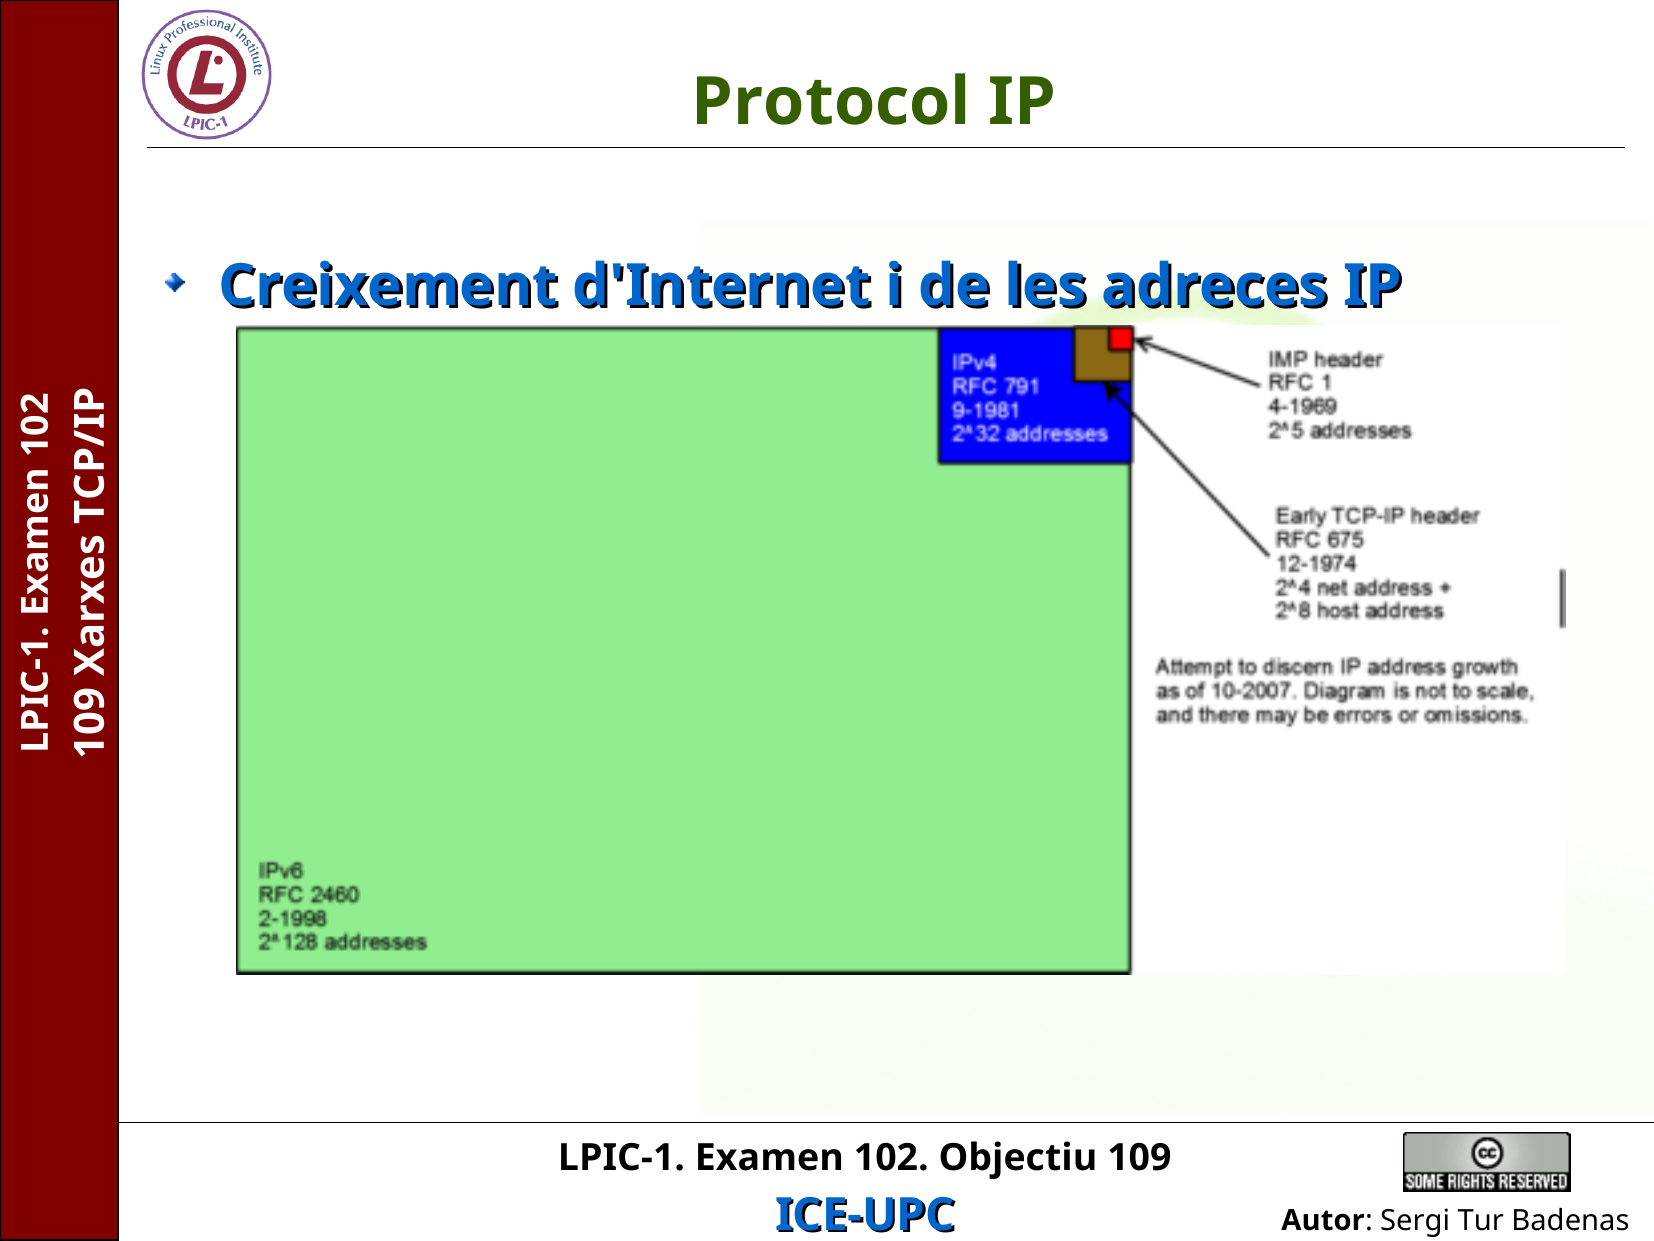

# Protocol IP
Creixement d'Internet i de les adreces IP